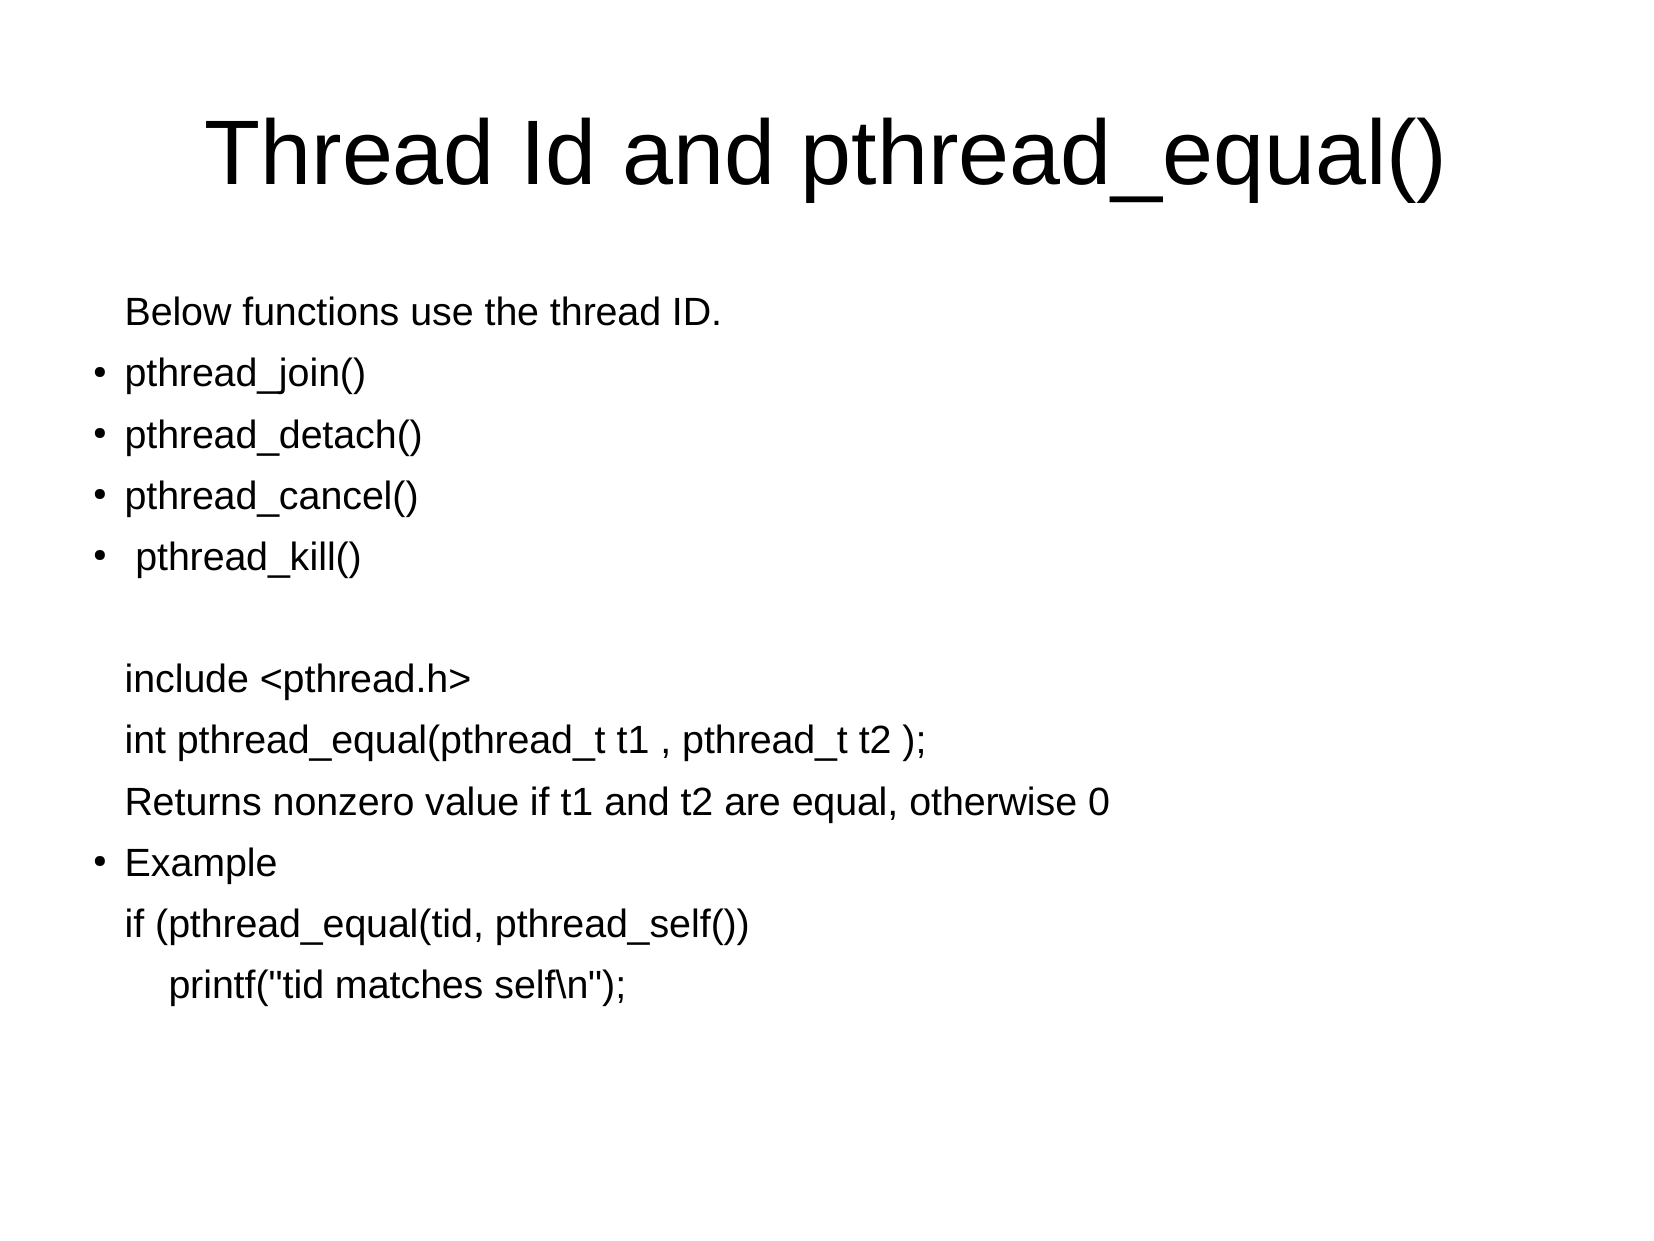

# Thread Id and pthread_equal()
Below functions use the thread ID.
pthread_join()
pthread_detach()
pthread_cancel()
 pthread_kill()
include <pthread.h>
int pthread_equal(pthread_t t1 , pthread_t t2 );
Returns nonzero value if t1 and t2 are equal, otherwise 0
Example
if (pthread_equal(tid, pthread_self())
 printf("tid matches self\n");